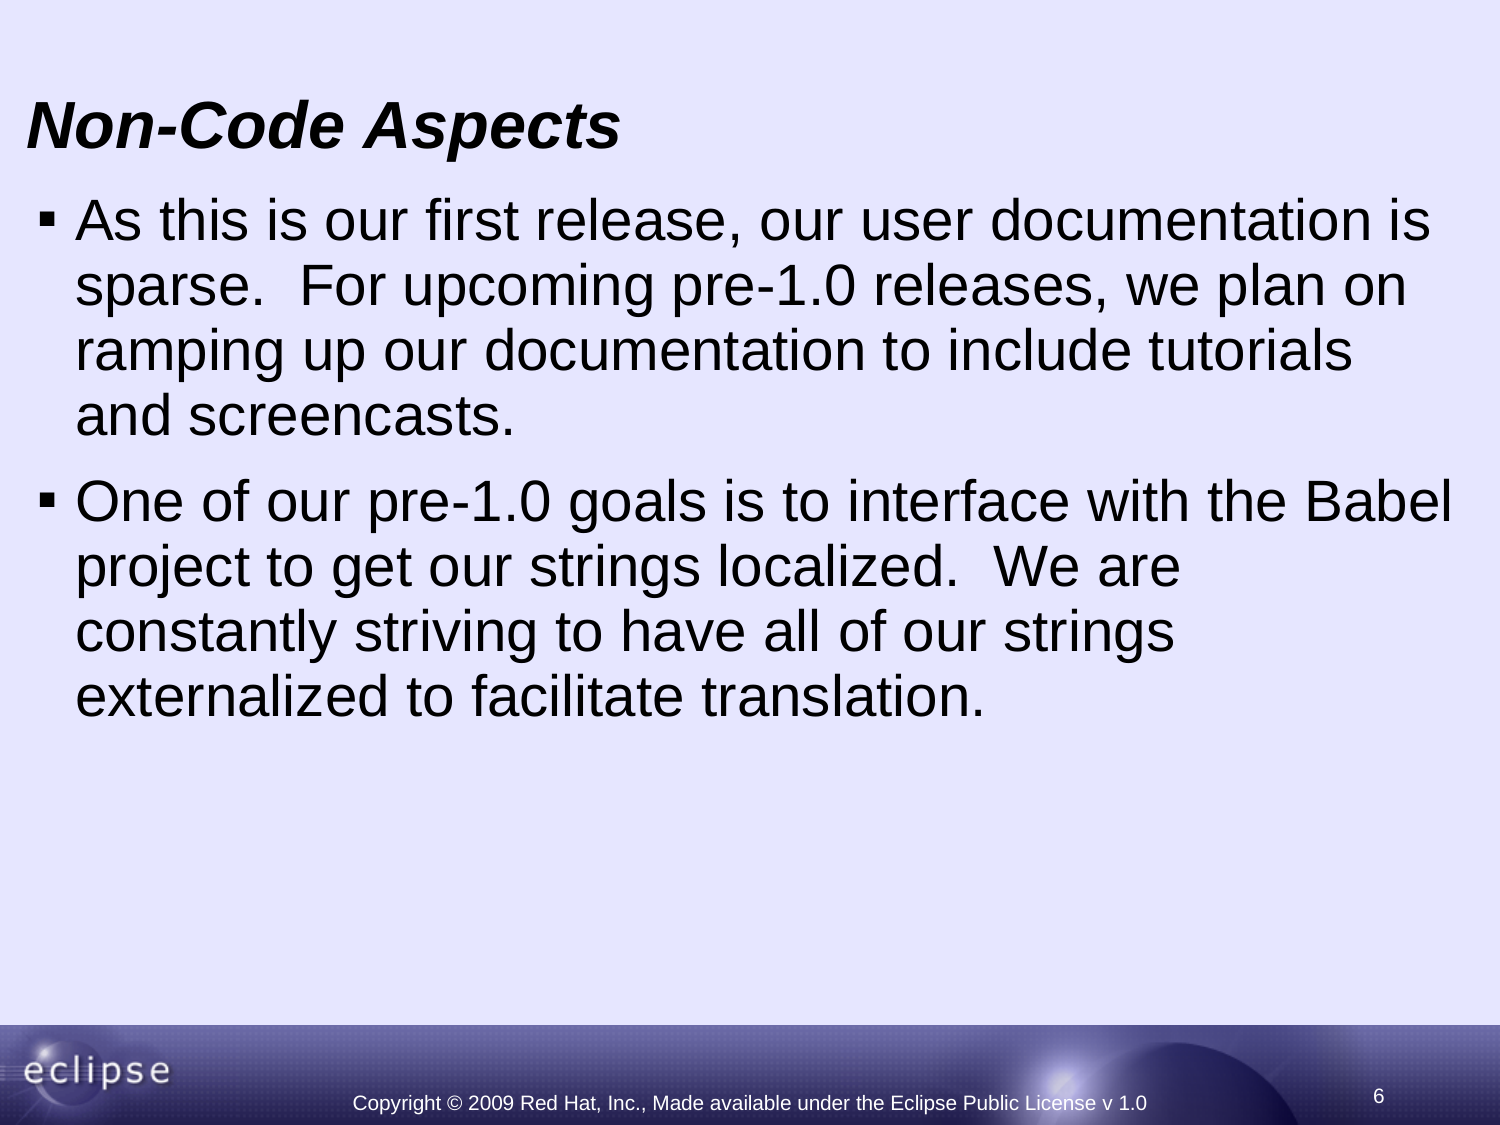

# Non-Code Aspects
As this is our first release, our user documentation is sparse. For upcoming pre-1.0 releases, we plan on ramping up our documentation to include tutorials and screencasts.
One of our pre-1.0 goals is to interface with the Babel project to get our strings localized. We are constantly striving to have all of our strings externalized to facilitate translation.